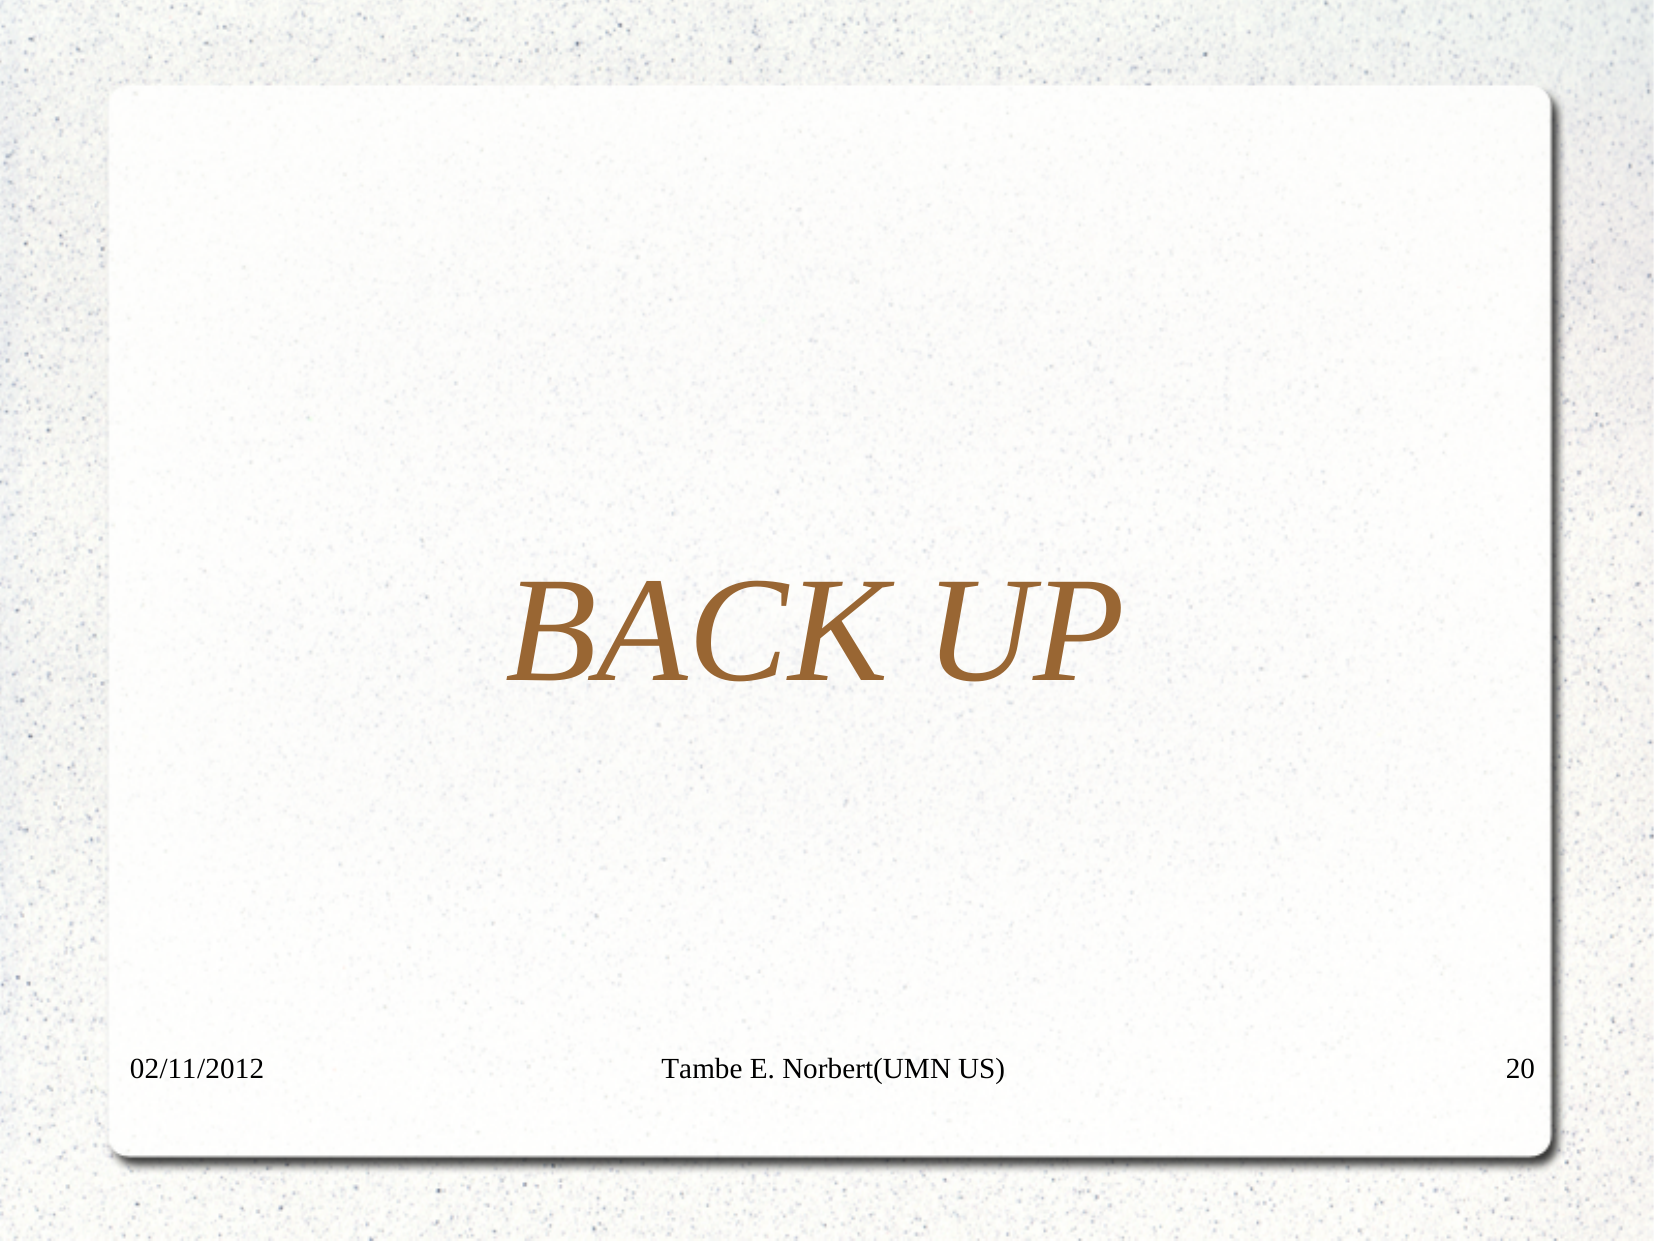

# BACK UP
02/11/2012
Tambe E. Norbert(UMN US)
20